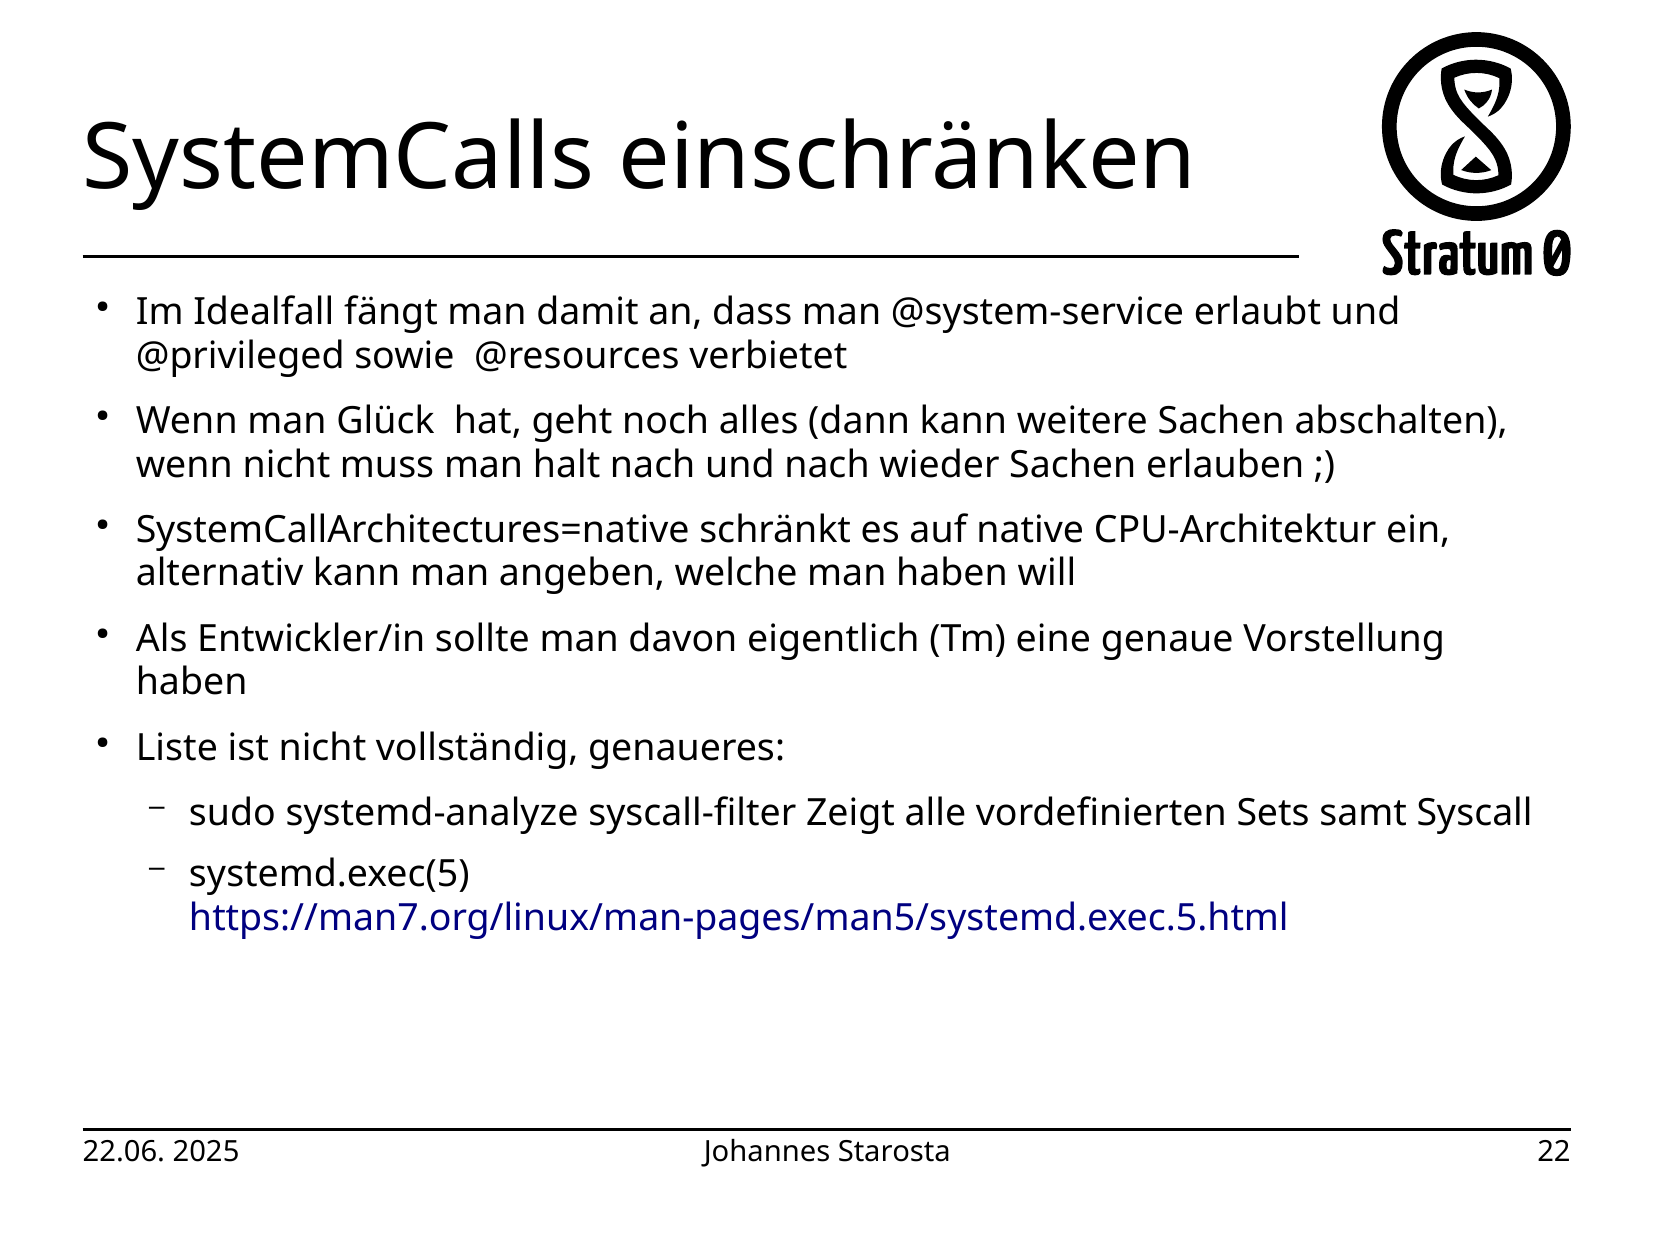

# SystemCalls einschränken
Im Idealfall fängt man damit an, dass man @system-service erlaubt und @privileged sowie @resources verbietet
Wenn man Glück hat, geht noch alles (dann kann weitere Sachen abschalten), wenn nicht muss man halt nach und nach wieder Sachen erlauben ;)
SystemCallArchitectures=native schränkt es auf native CPU-Architektur ein, alternativ kann man angeben, welche man haben will
Als Entwickler/in sollte man davon eigentlich (Tm) eine genaue Vorstellung haben
Liste ist nicht vollständig, genaueres:
sudo systemd-analyze syscall-filter Zeigt alle vordefinierten Sets samt Syscall
systemd.exec(5) https://man7.org/linux/man-pages/man5/systemd.exec.5.html
Chrissi^
22